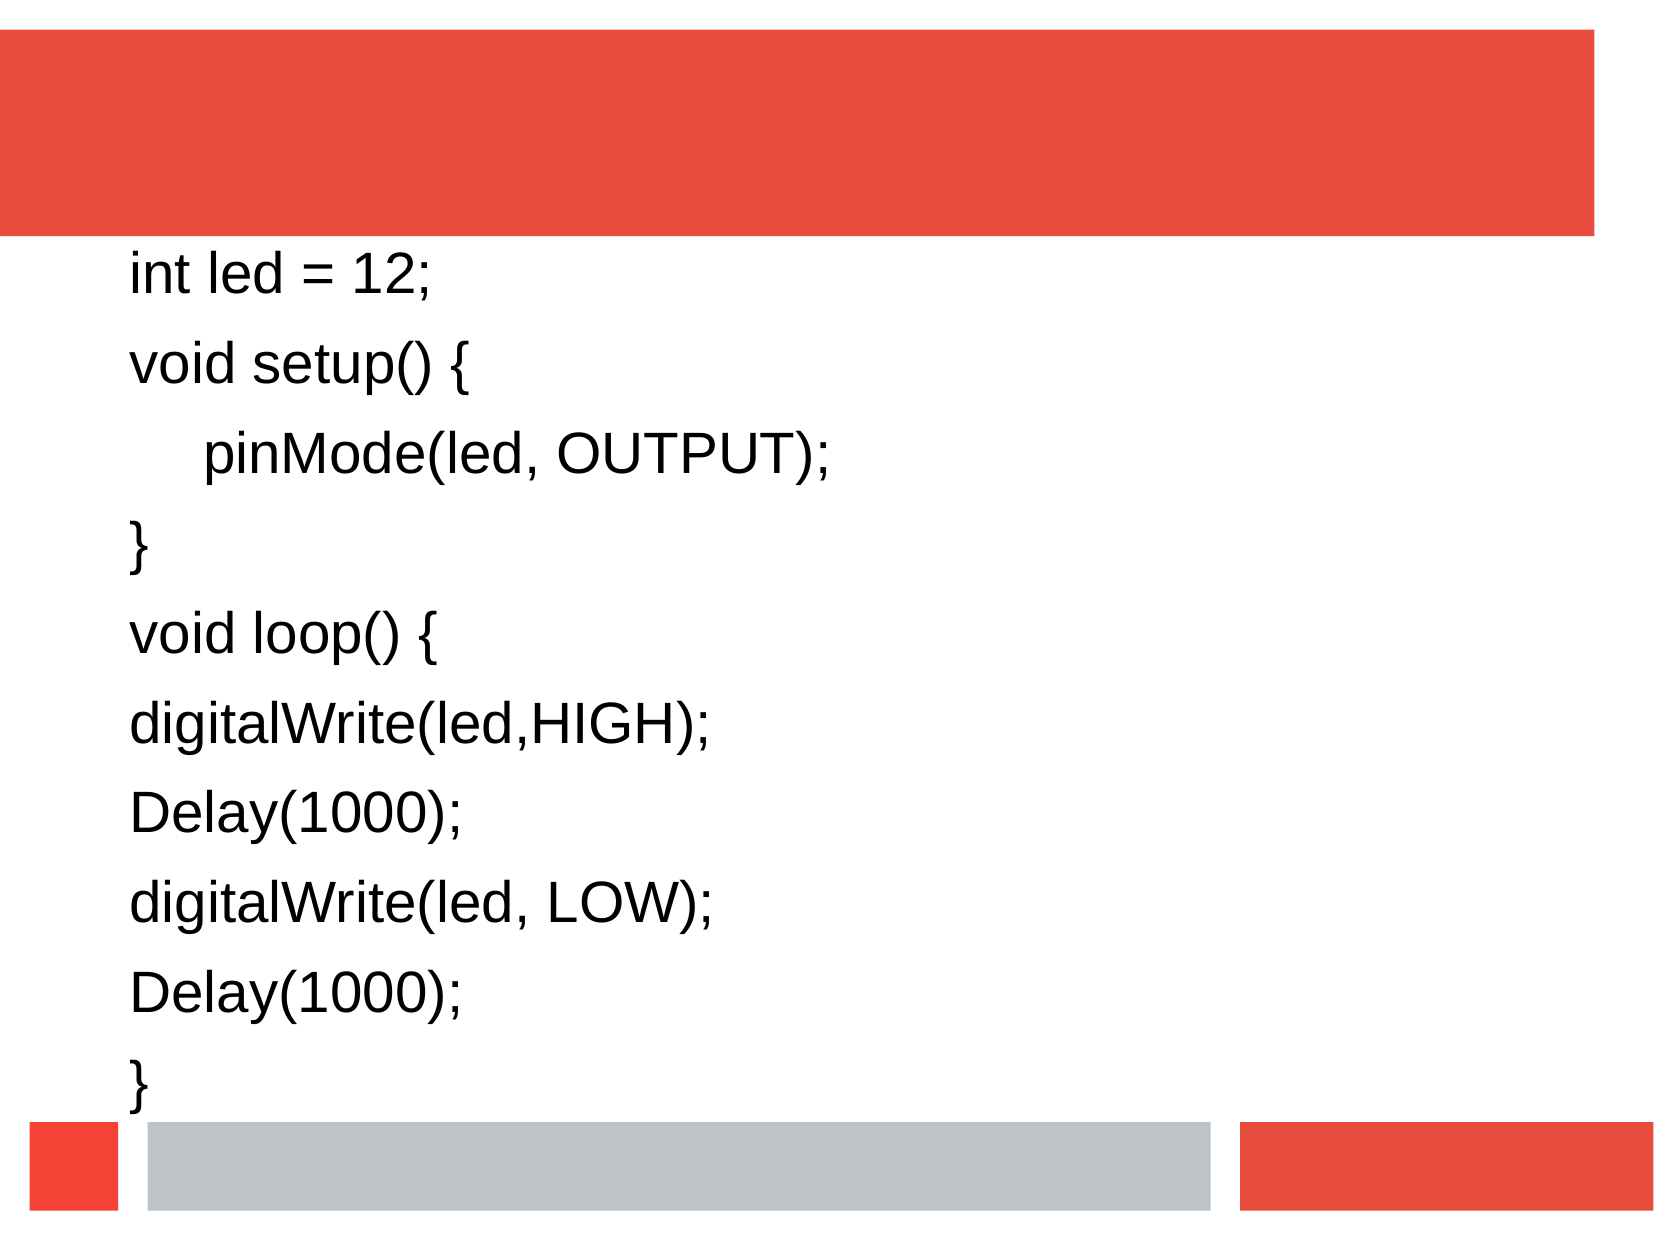

int led = 12;
void setup() {
	pinMode(led, OUTPUT);
}
void loop() {
digitalWrite(led,HIGH);
Delay(1000);
digitalWrite(led, LOW);
Delay(1000);
}